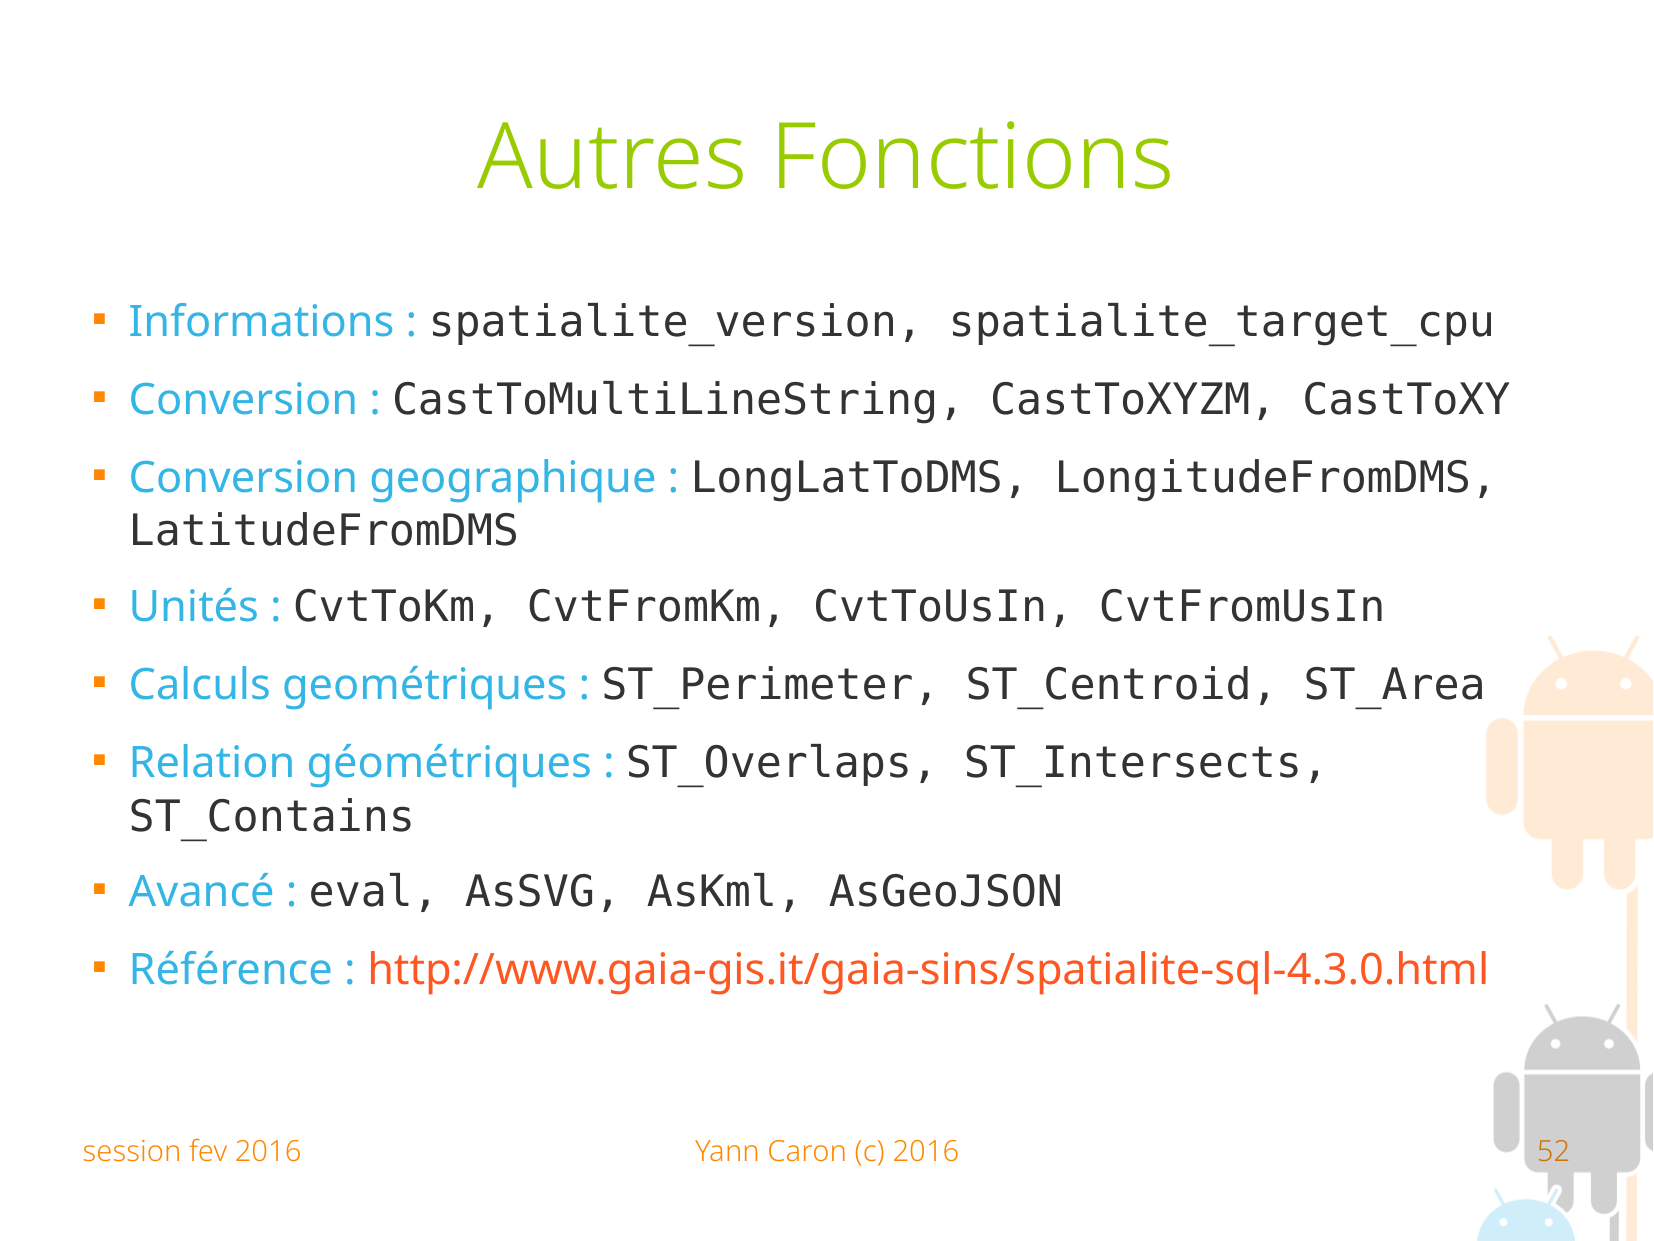

# Autres Fonctions
Informations : spatialite_version, spatialite_target_cpu
Conversion : CastToMultiLineString, CastToXYZM, CastToXY
Conversion geographique : LongLatToDMS, LongitudeFromDMS, LatitudeFromDMS
Unités : CvtToKm, CvtFromKm, CvtToUsIn, CvtFromUsIn
Calculs geométriques : ST_Perimeter, ST_Centroid, ST_Area
Relation géométriques : ST_Overlaps, ST_Intersects, ST_Contains
Avancé : eval, AsSVG, AsKml, AsGeoJSON
Référence : http://www.gaia-gis.it/gaia-sins/spatialite-sql-4.3.0.html
session fev 2016
Yann Caron (c) 2016
52